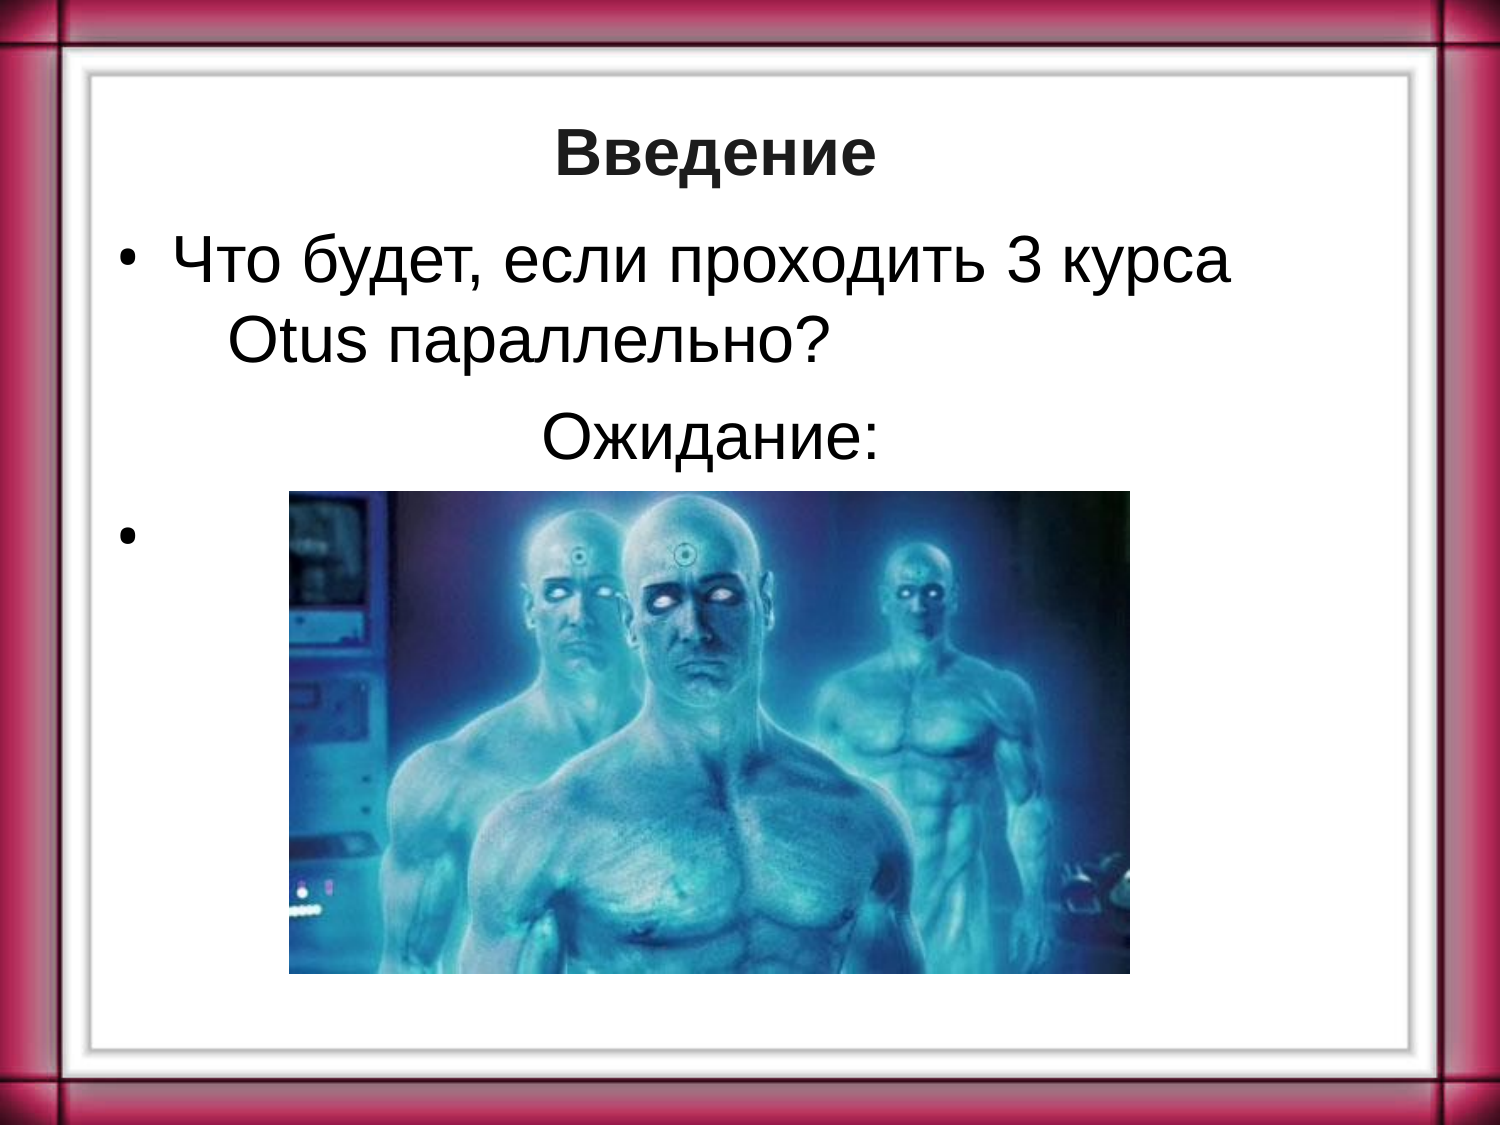

# Введение
Что будет, если проходить 3 курса Otus параллельно?
 Ожидание: